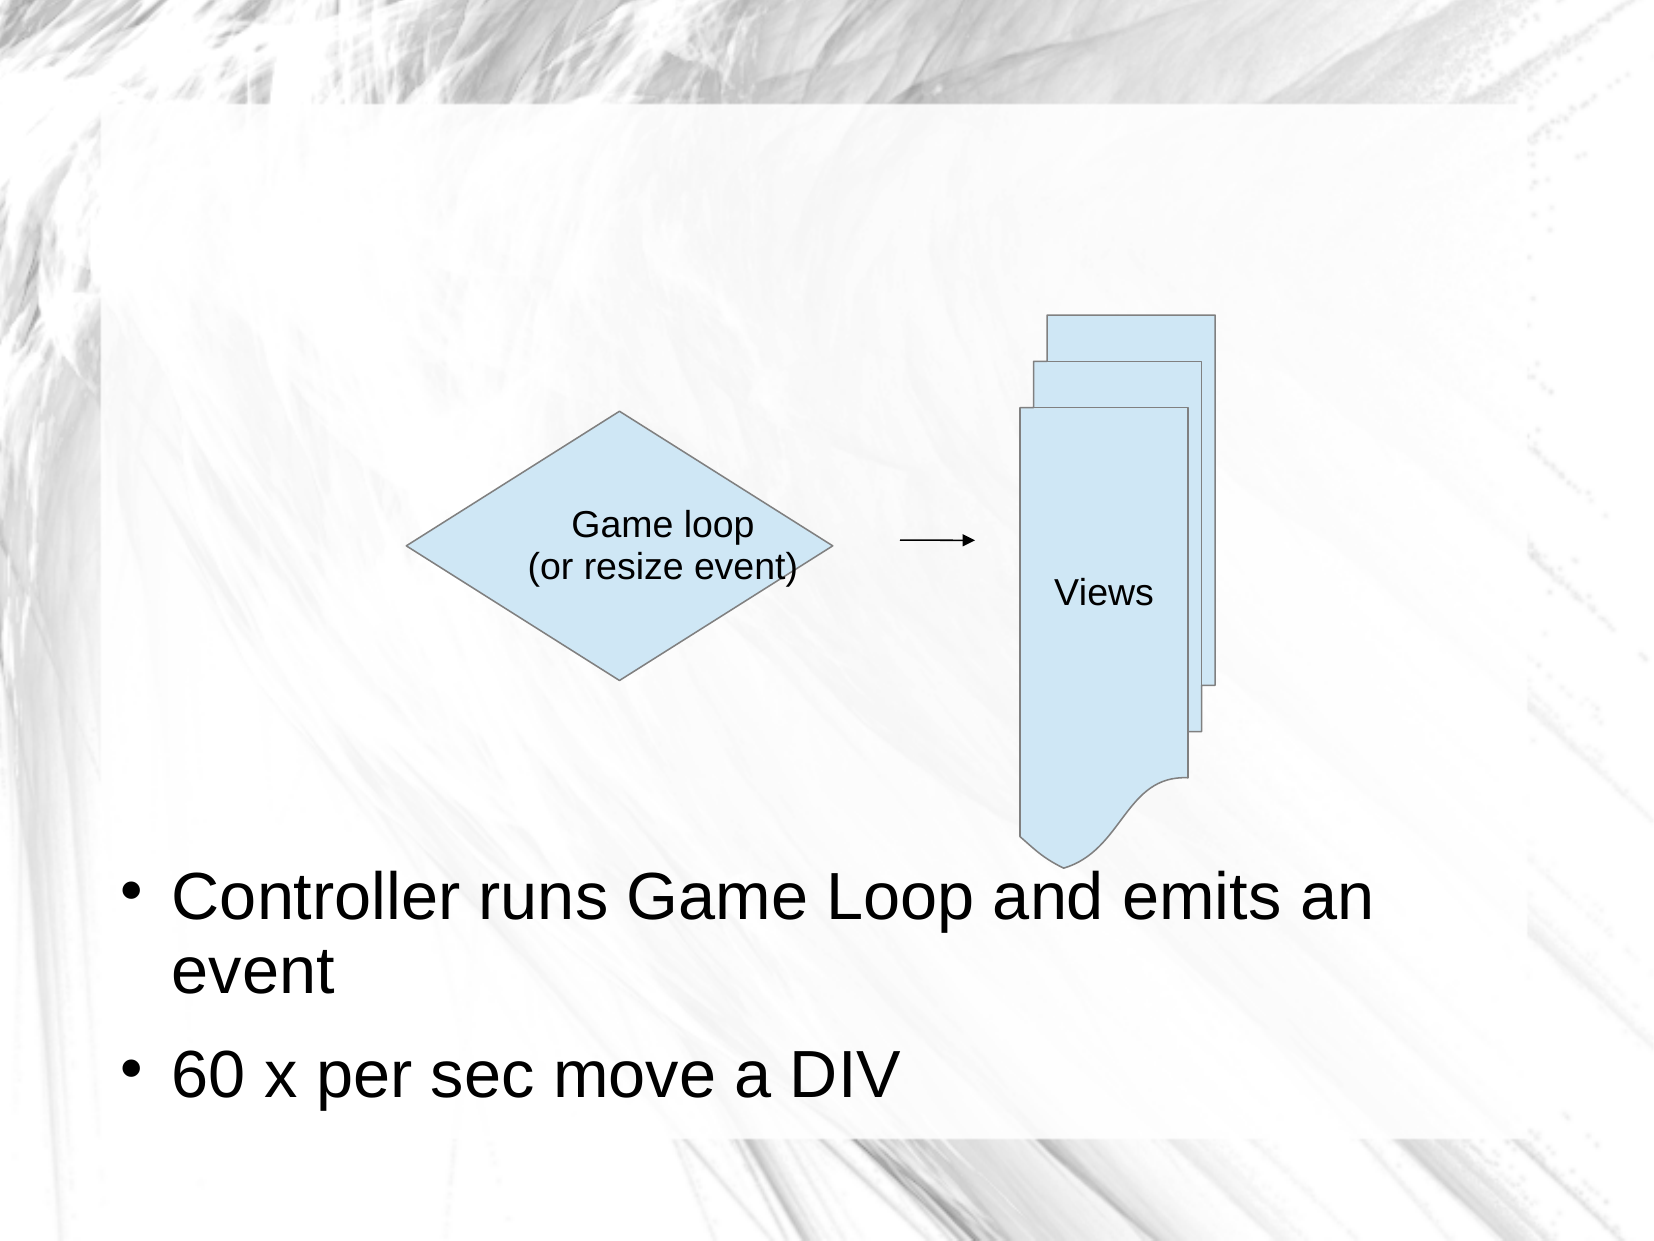

Views
Game loop
(or resize event)
# Controller runs Game Loop and emits an event
60 x per sec move a DIV